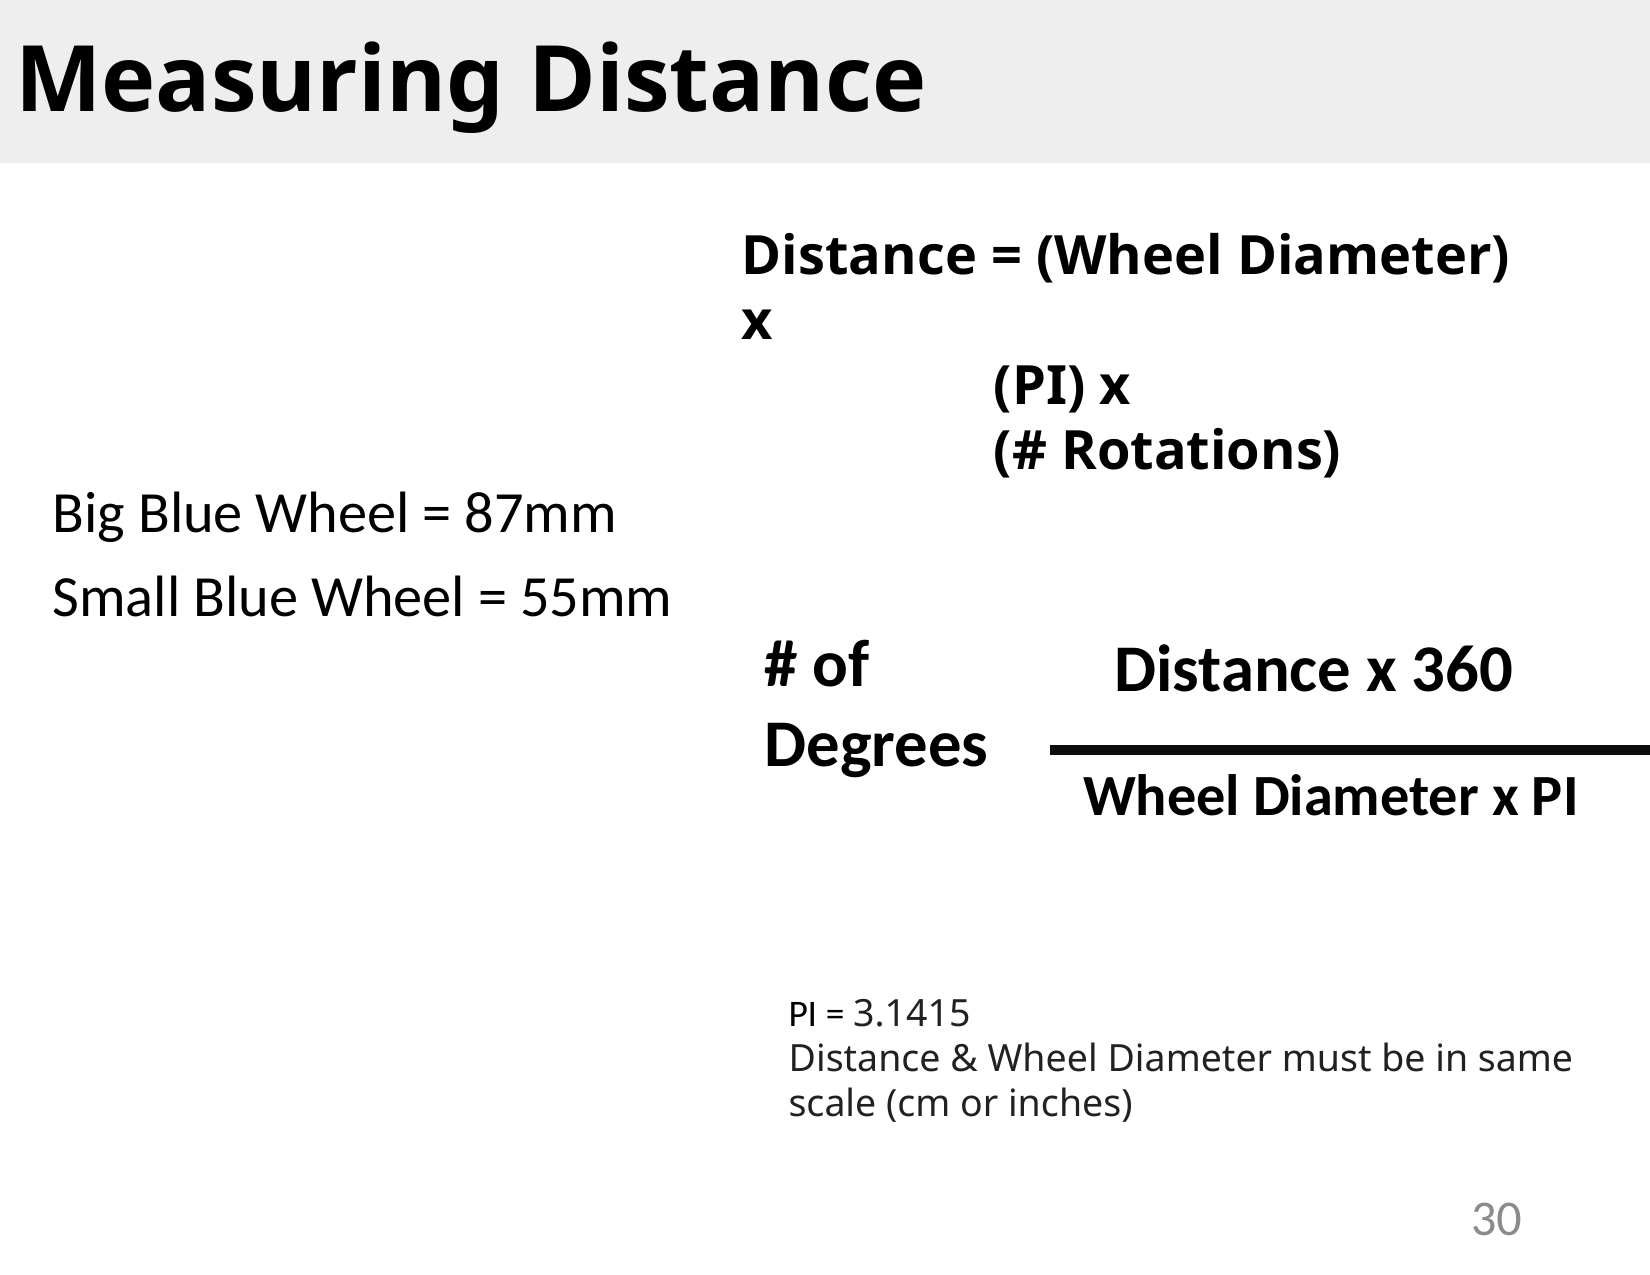

# Measuring Distance
Distance = (Wheel Diameter) x
 (PI) x
 (# Rotations)
Big Blue Wheel = 87mm
Small Blue Wheel = 55mm
# of Degrees
Distance x 360
Wheel Diameter x PI
PI = 3.1415
Distance & Wheel Diameter must be in same scale (cm or inches)